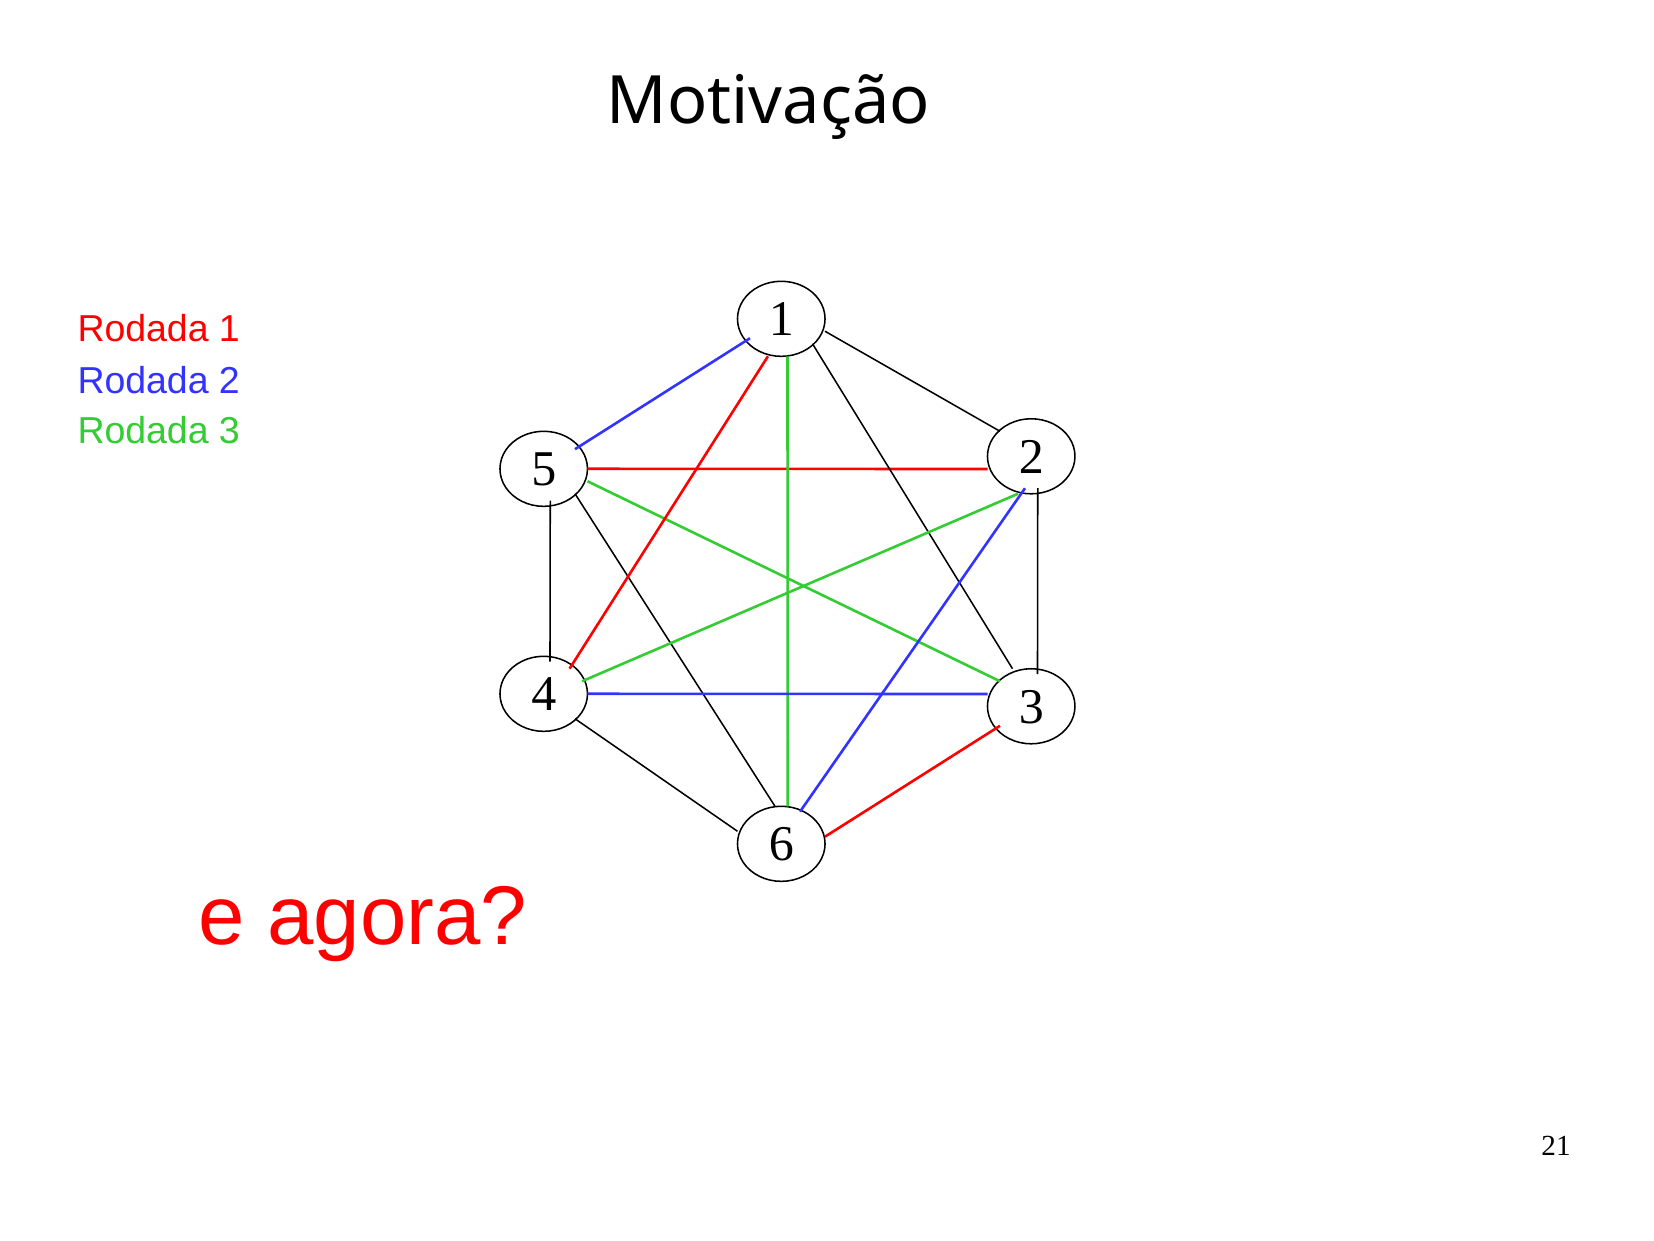

Motivação
1
Rodada 1
Rodada 2
Rodada 3
2
5
4
3
6
e agora?
21